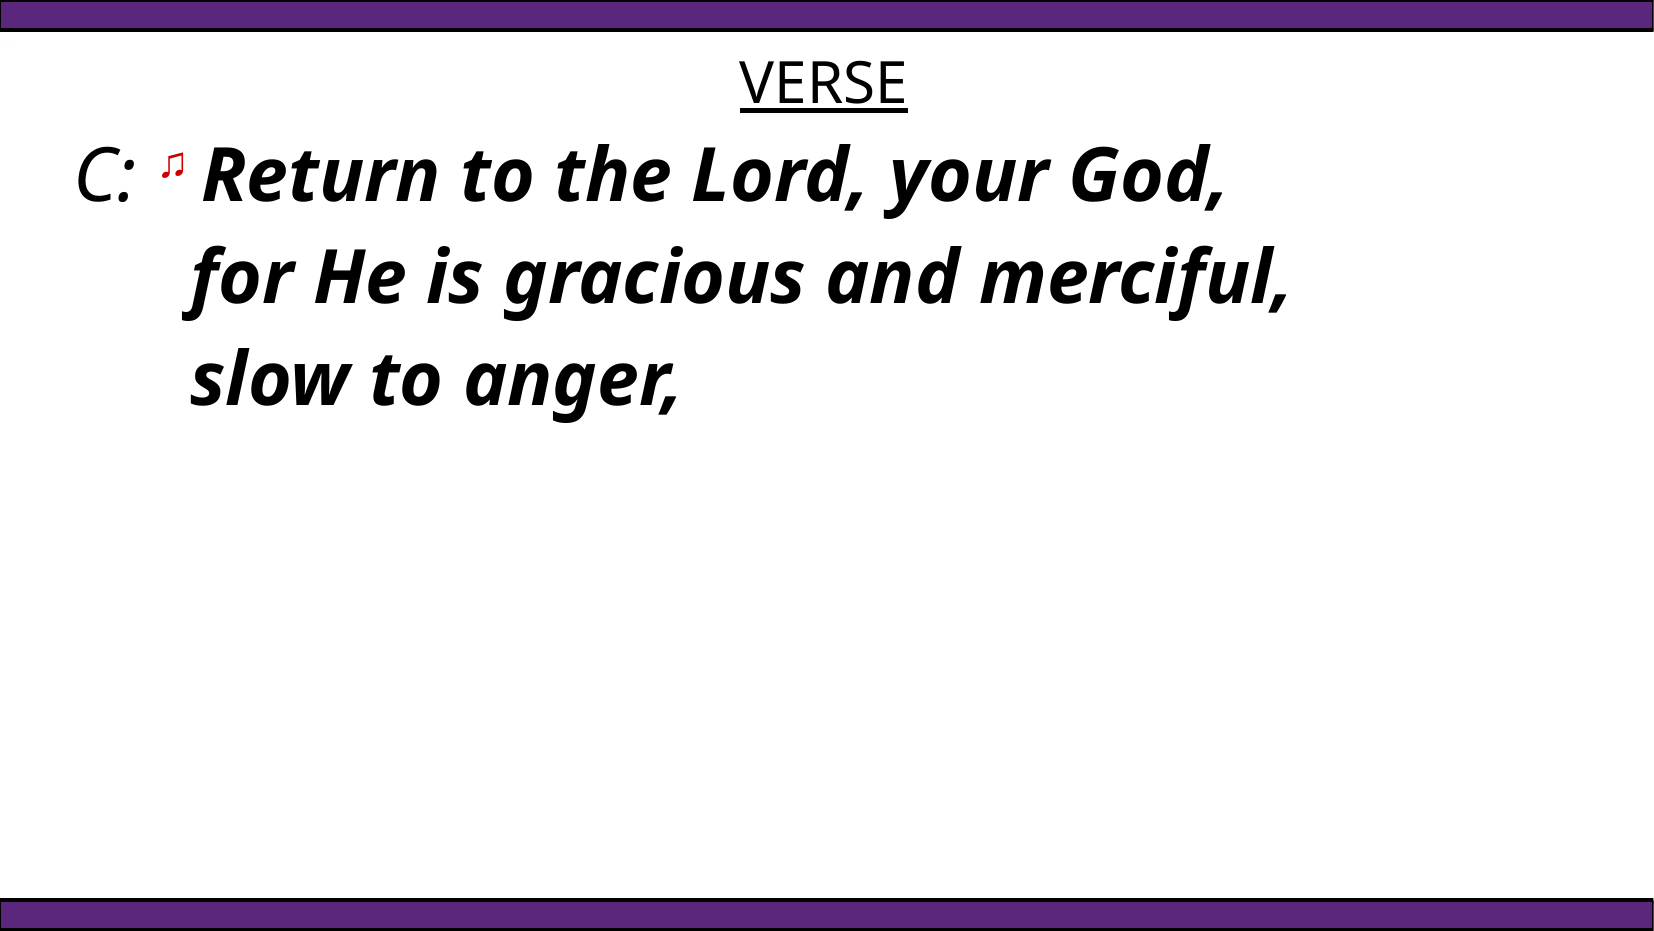

VERSE
C: ♫ Return to the Lord, your God,
 for He is gracious and merciful,
 slow to anger,